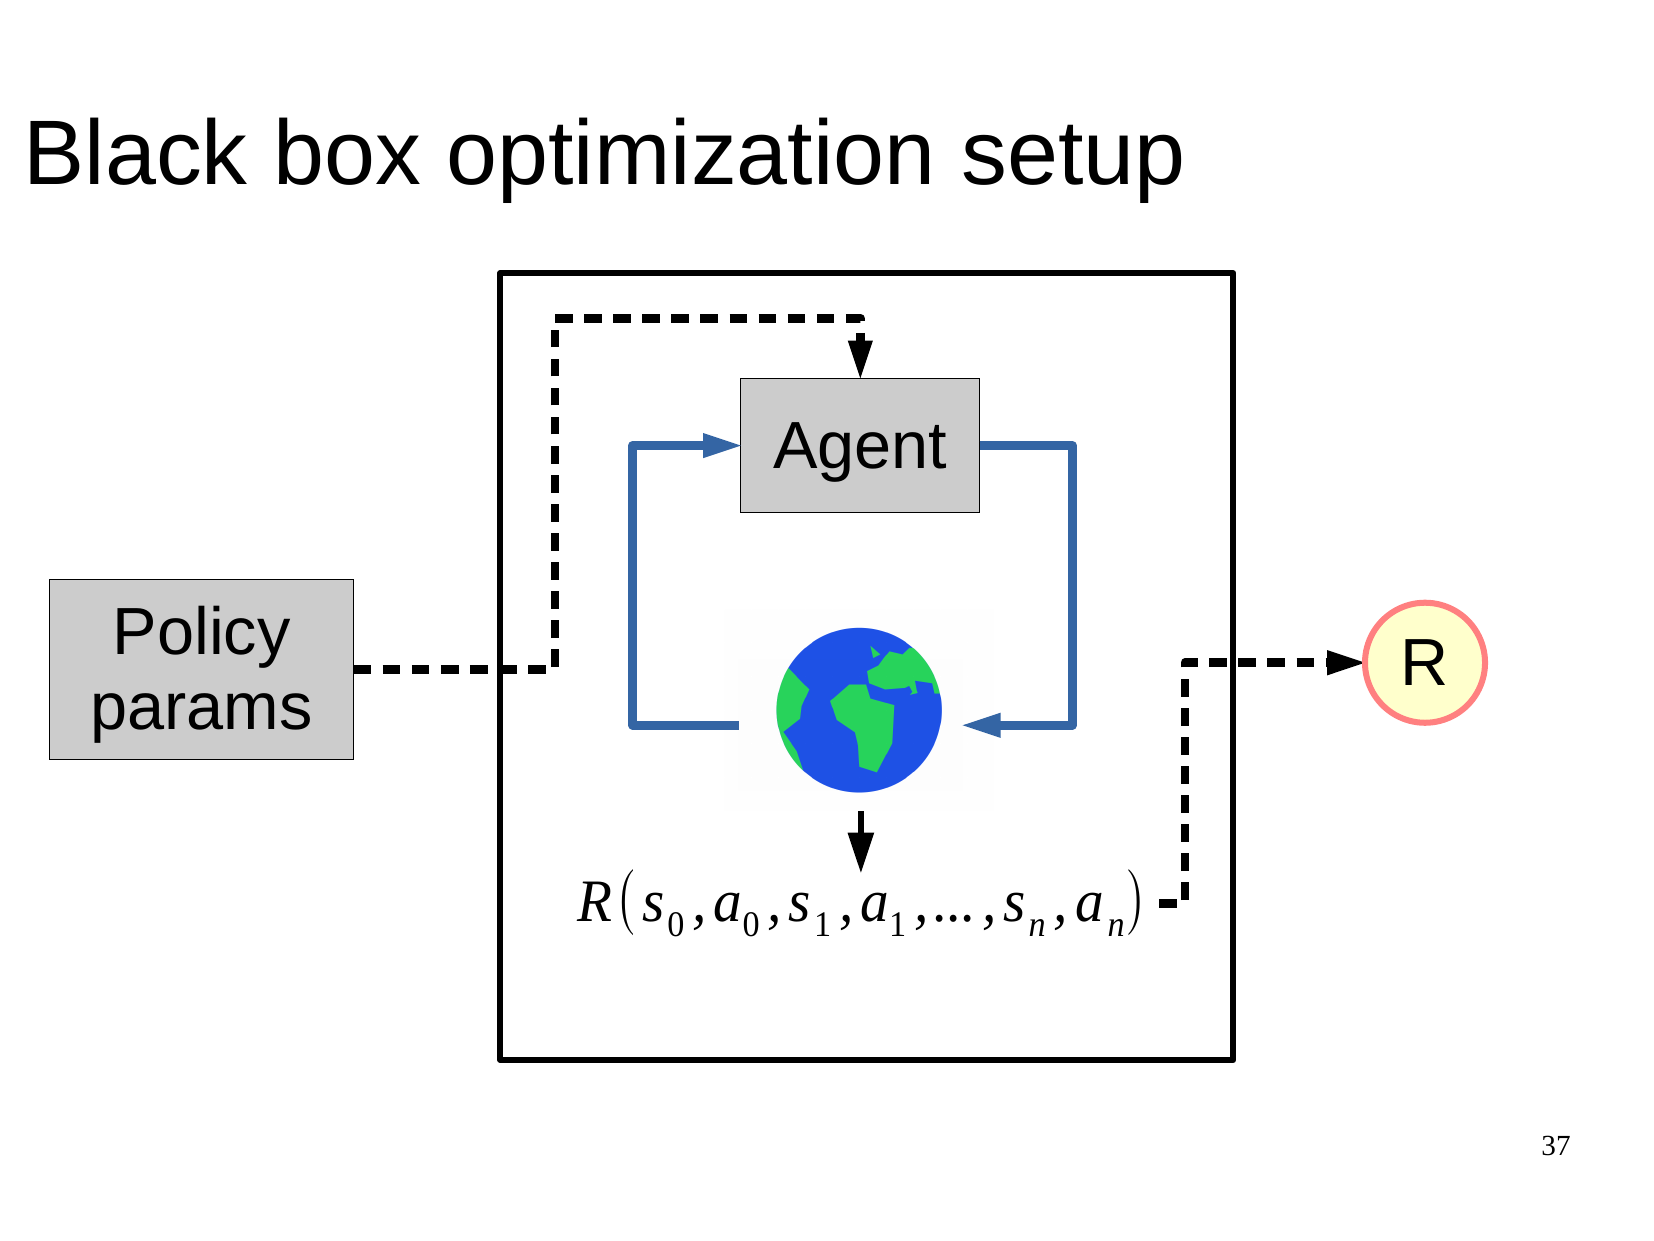

# Black box optimization setup
Agent
Policy
params
R
37